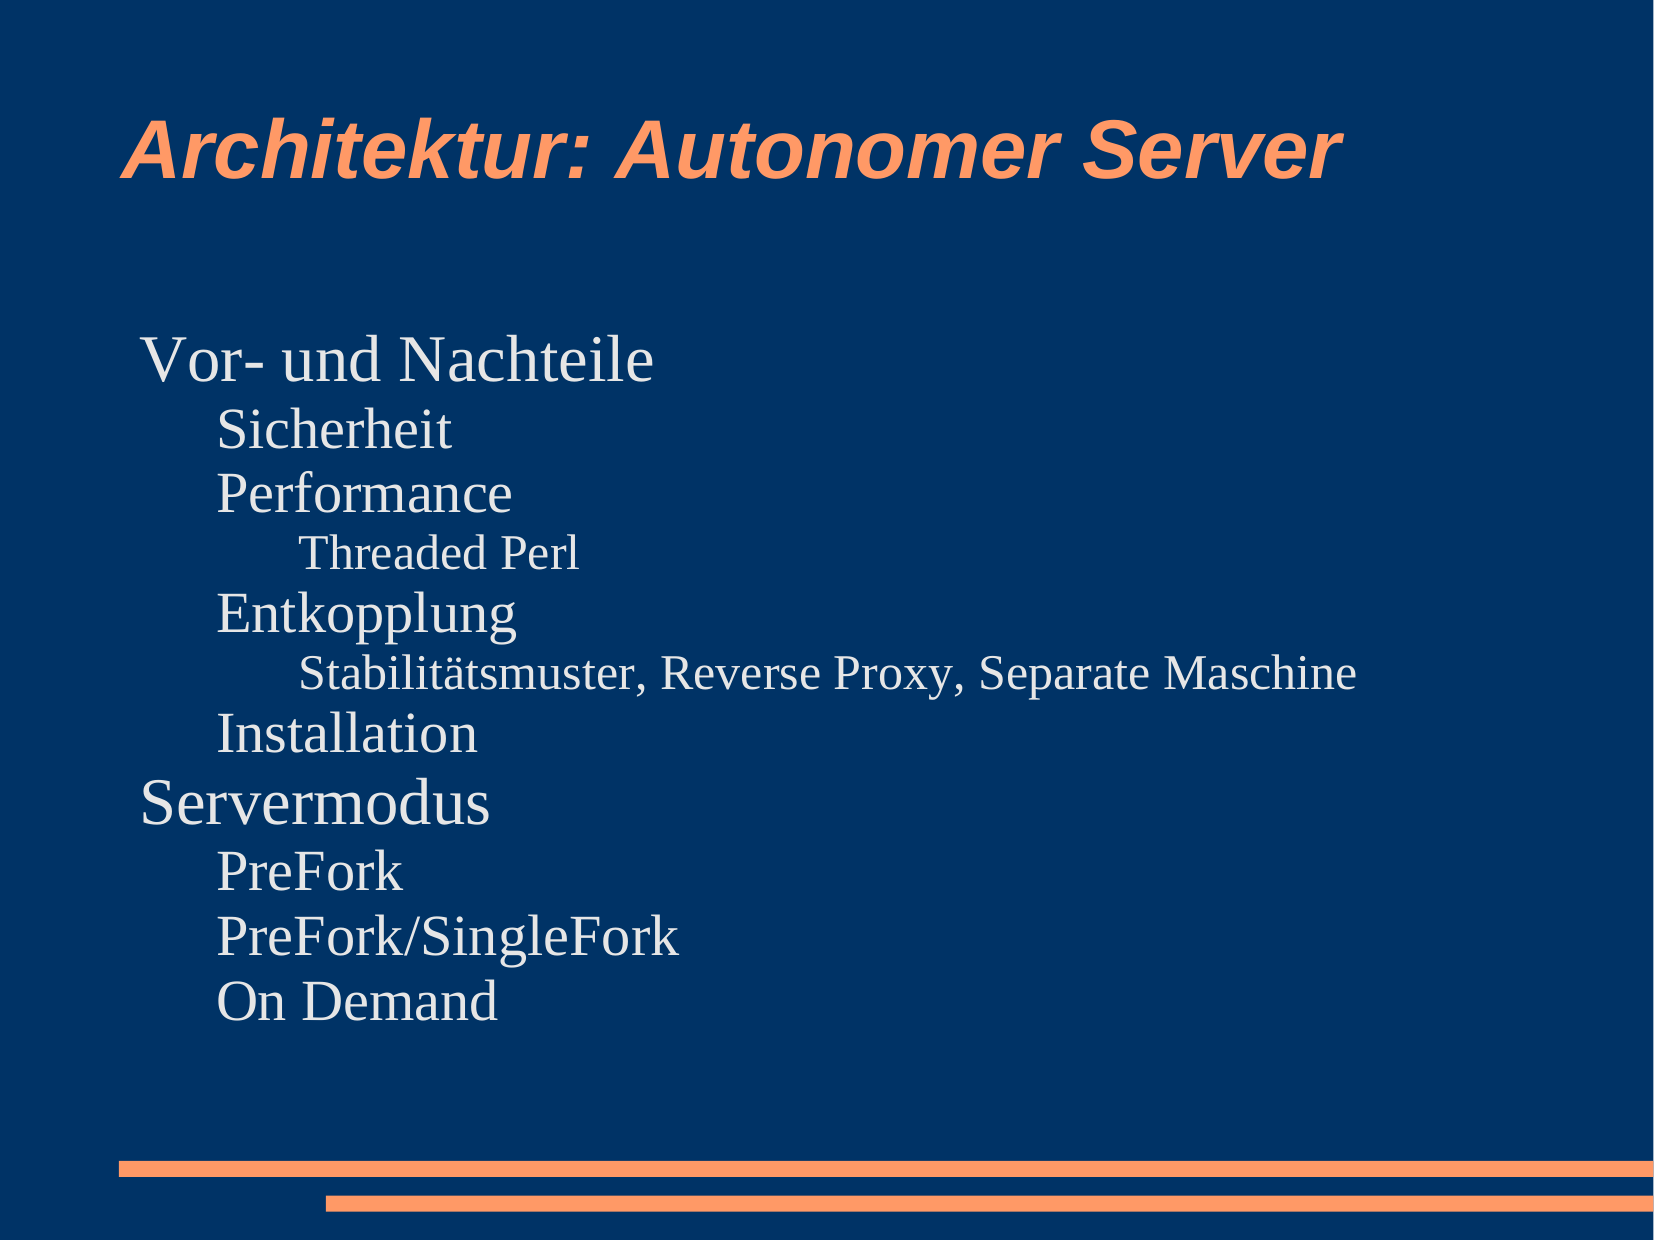

# Architektur: Autonomer Server
Vor- und Nachteile
Sicherheit
Performance
Threaded Perl
Entkopplung
Stabilitätsmuster, Reverse Proxy, Separate Maschine
Installation
Servermodus
PreFork
PreFork/SingleFork
On Demand